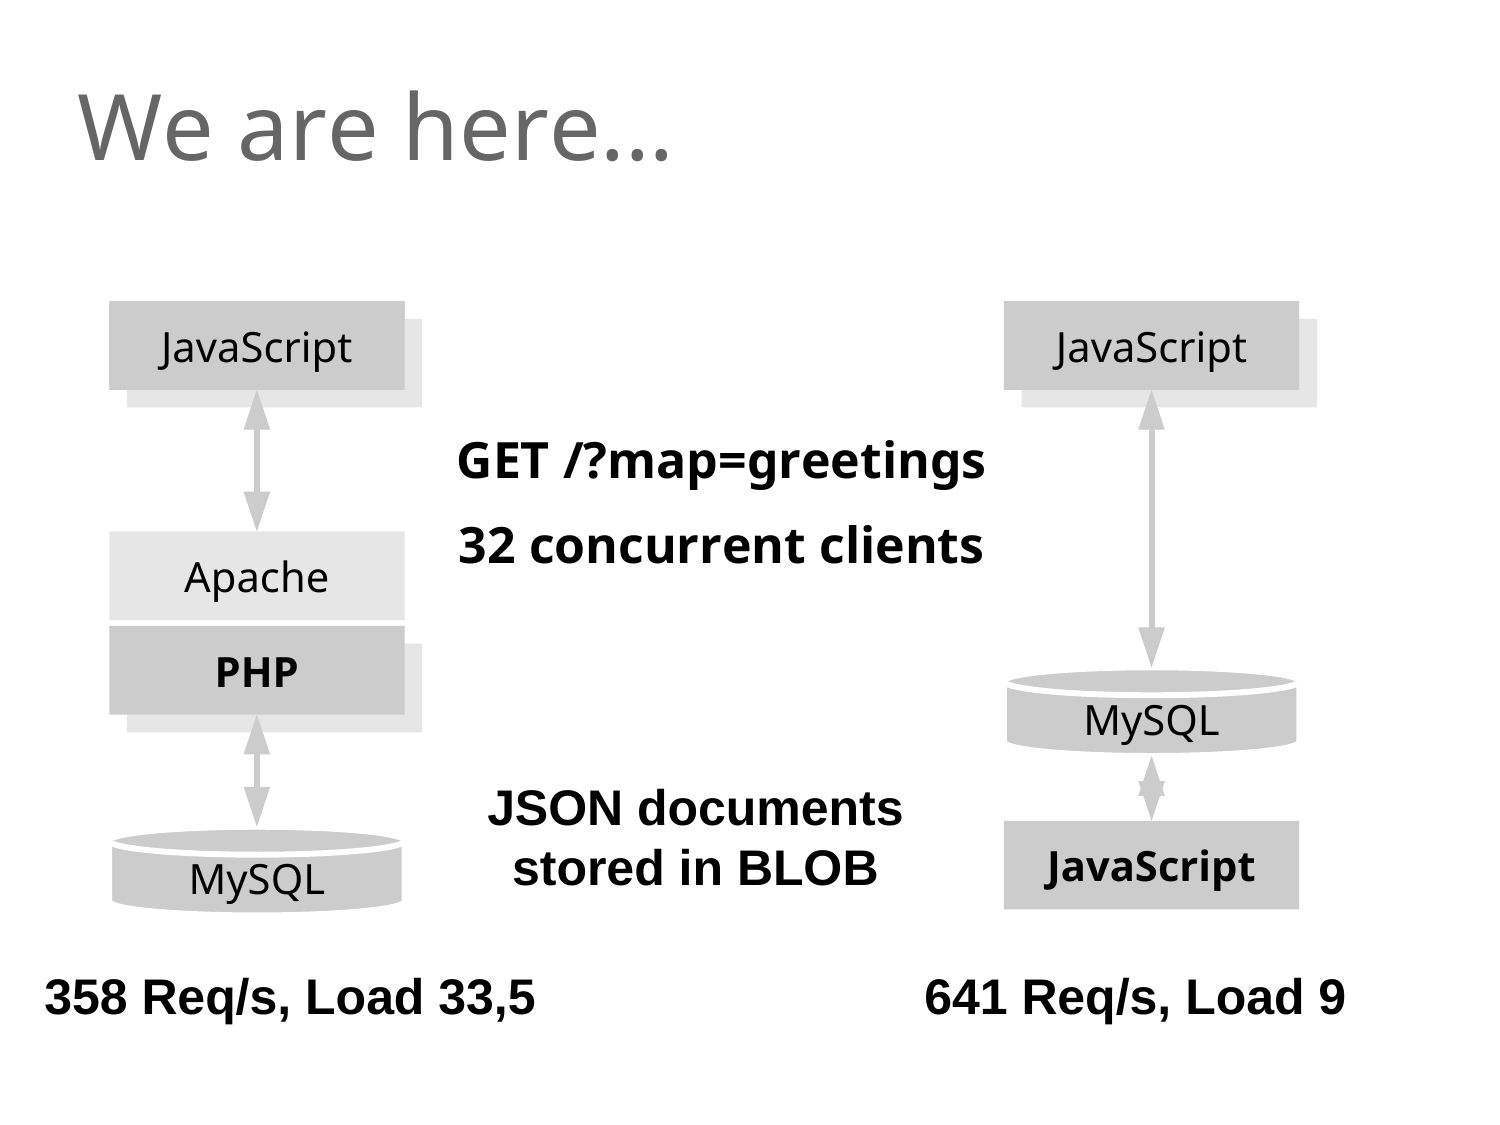

# We are here...
JavaScript
JavaScript
JavaScript
JavaScript
JavaScript
GET /?map=greetings
32 concurrent clients
Apache
PHP
PHP
MySQL
JSON documents
stored in BLOB
JavaScript
MySQL
358 Req/s, Load 33,5
641 Req/s, Load 9